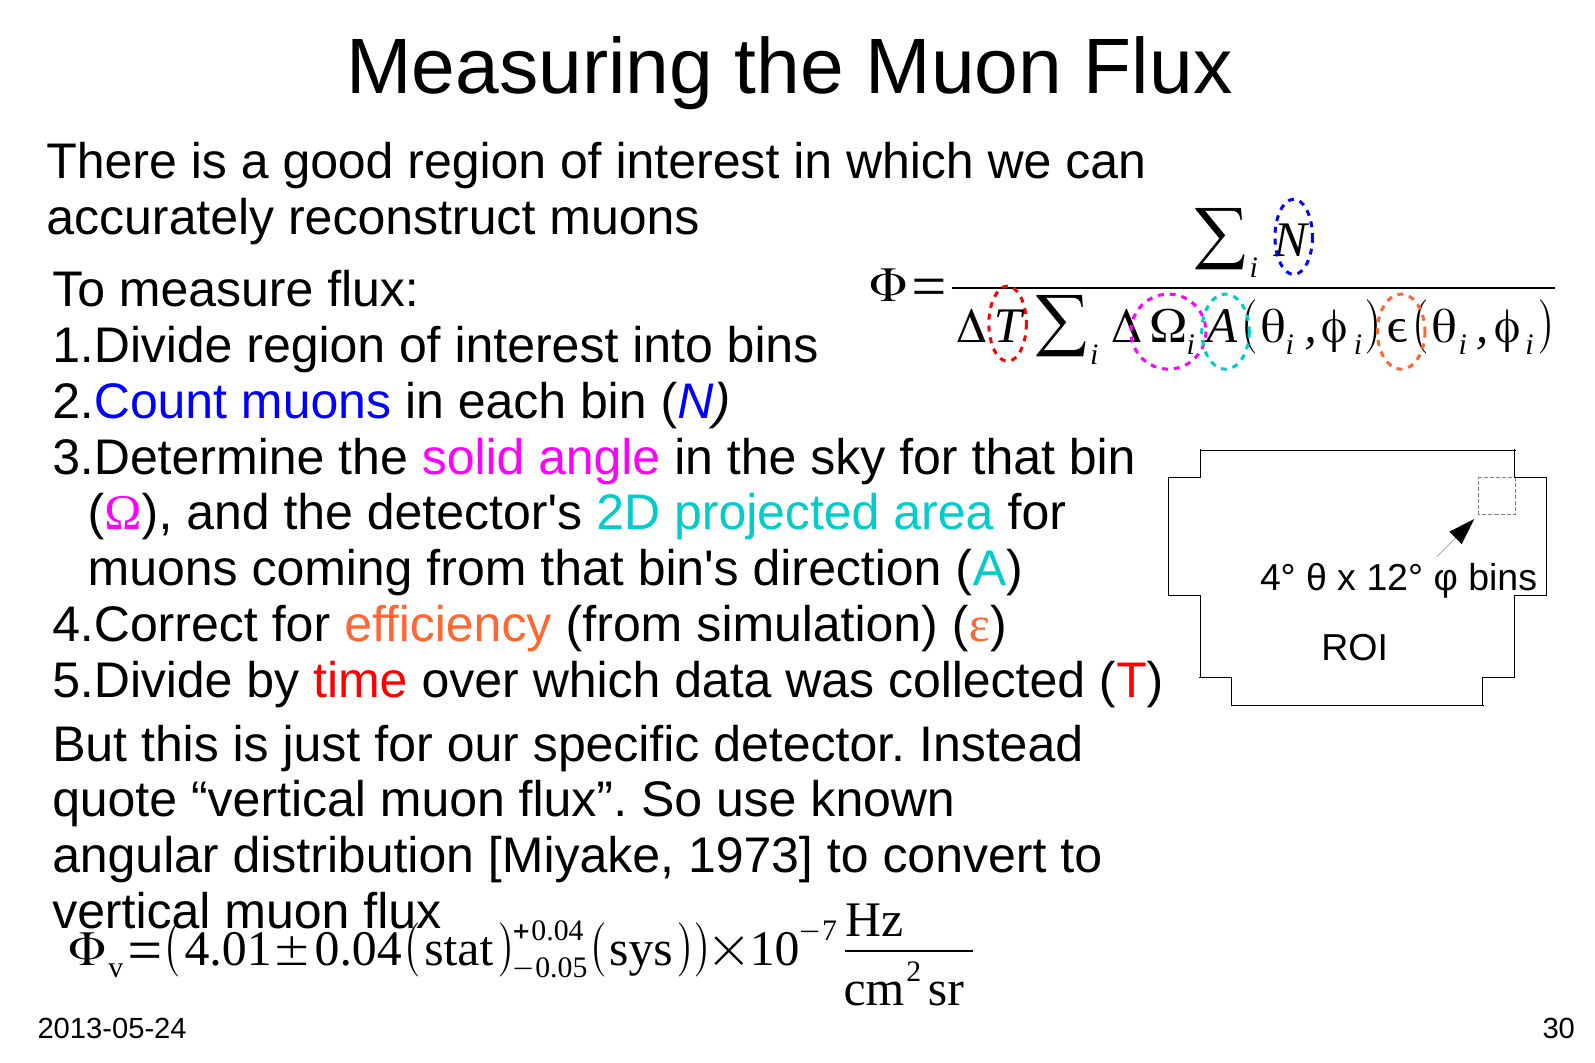

# Measuring the Muon Flux
There is a good region of interest in which we can accurately reconstruct muons
To measure flux:
Divide region of interest into bins
Count muons in each bin (N)
Determine the solid angle in the sky for that bin (Ω), and the detector's 2D projected area for muons coming from that bin's direction (A)
Correct for efficiency (from simulation) (ε)
Divide by time over which data was collected (T)
ROI
4° θ x 12° φ bins
But this is just for our specific detector. Instead quote “vertical muon flux”. So use known angular distribution [Miyake, 1973] to convert to vertical muon flux
2013-05-24
30